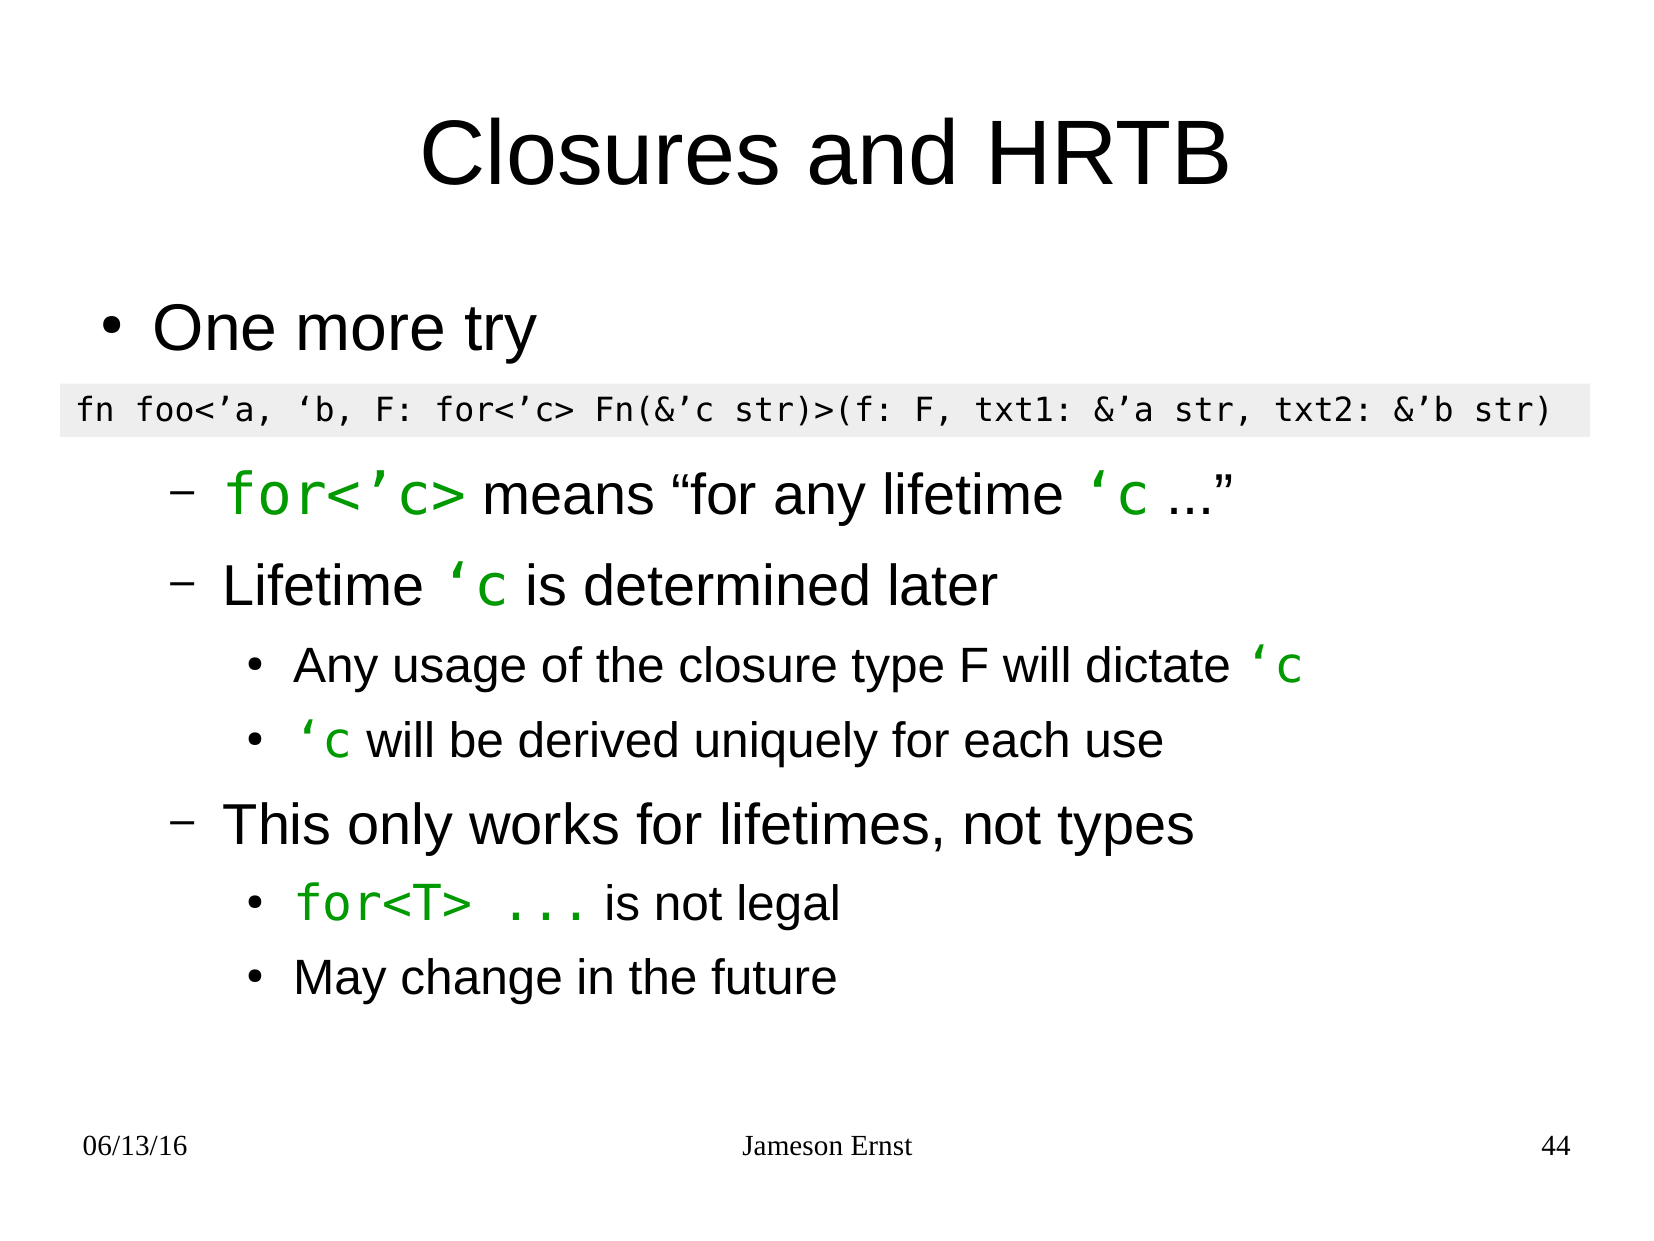

# Closures and HRTB
One more try
for<’c> means “for any lifetime ‘c ...”
Lifetime ‘c is determined later
Any usage of the closure type F will dictate ‘c
‘c will be derived uniquely for each use
This only works for lifetimes, not types
for<T> ... is not legal
May change in the future
fn foo<’a, ‘b, F: for<’c> Fn(&’c str)>(f: F, txt1: &’a str, txt2: &’b str)
06/13/16
Jameson Ernst
44